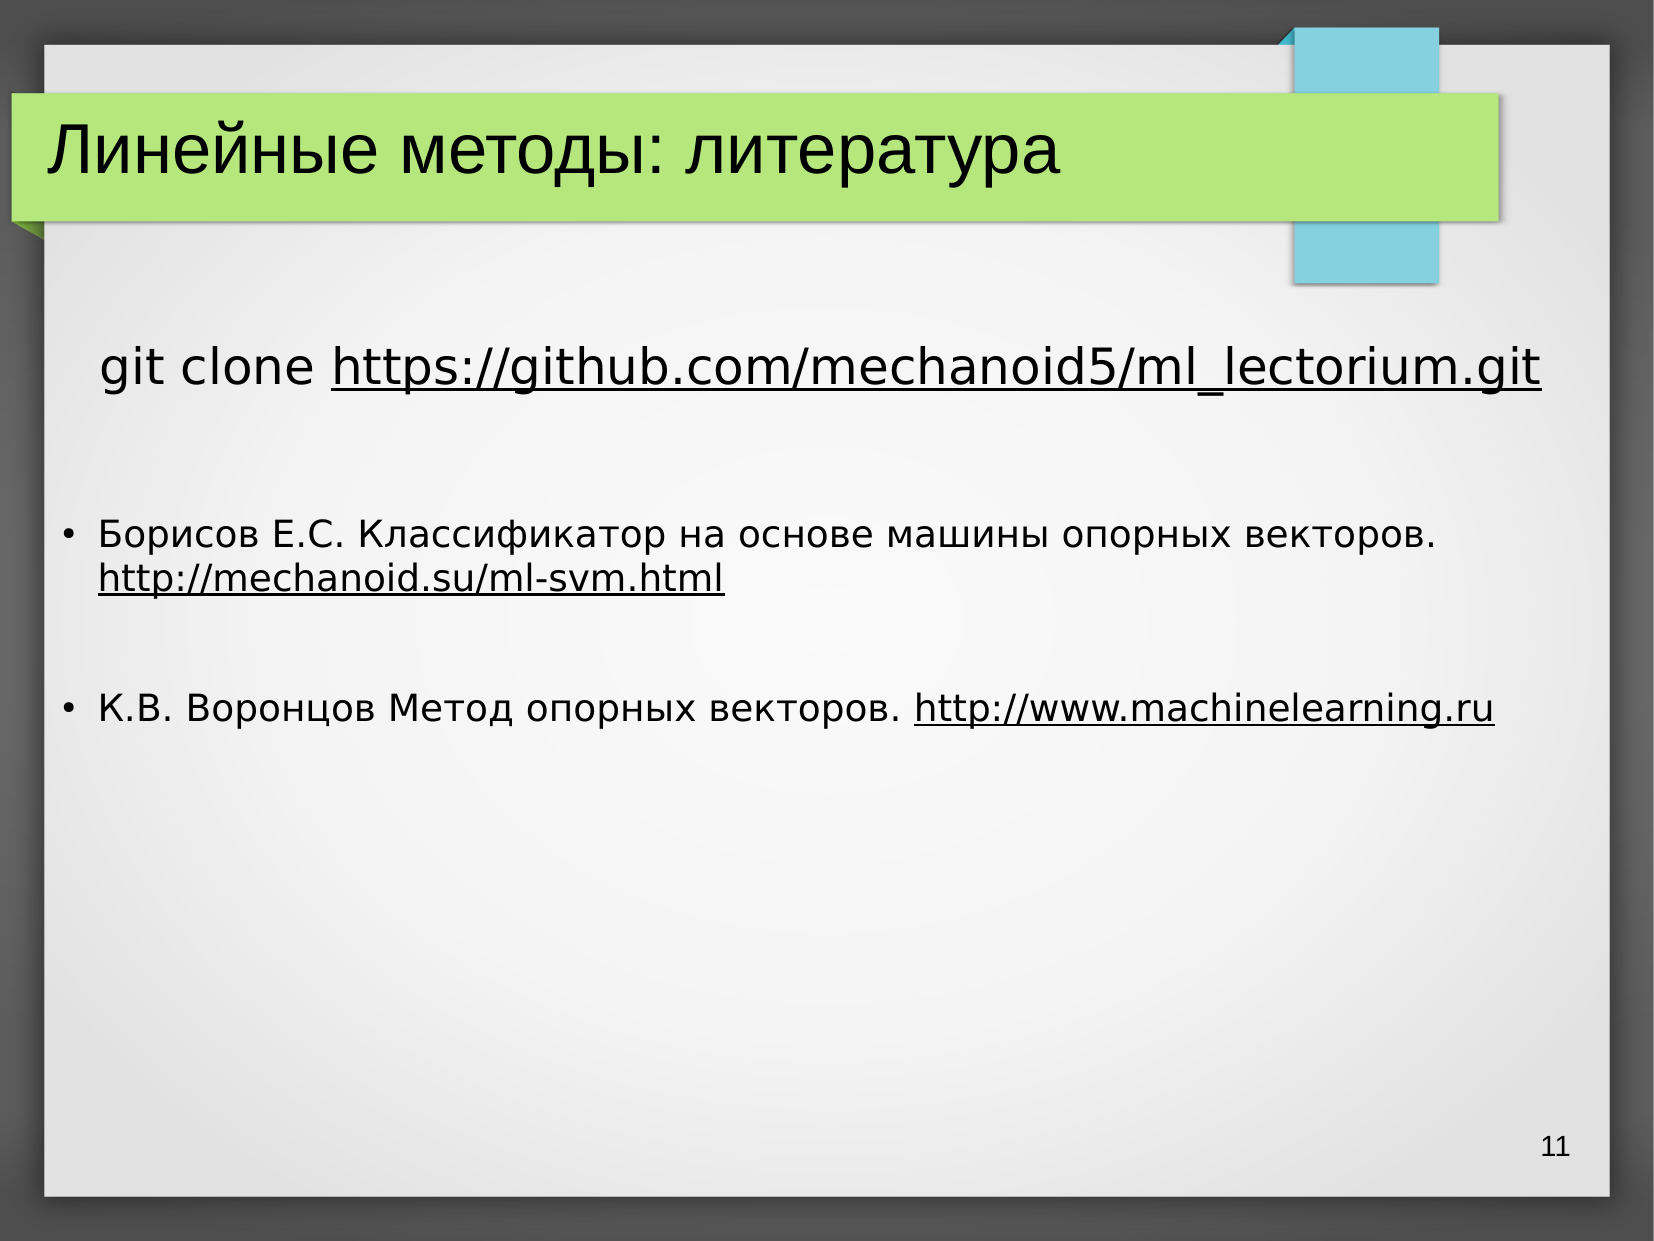

# Линейные методы: литература
git clone https://github.com/mechanoid5/ml_lectorium.git
Борисов Е.С. Классификатор на основе машины опорных векторов.
http://mechanoid.su/ml-svm.html
К.В. Воронцов Метод опорных векторов. http://www.machinelearning.ru
11